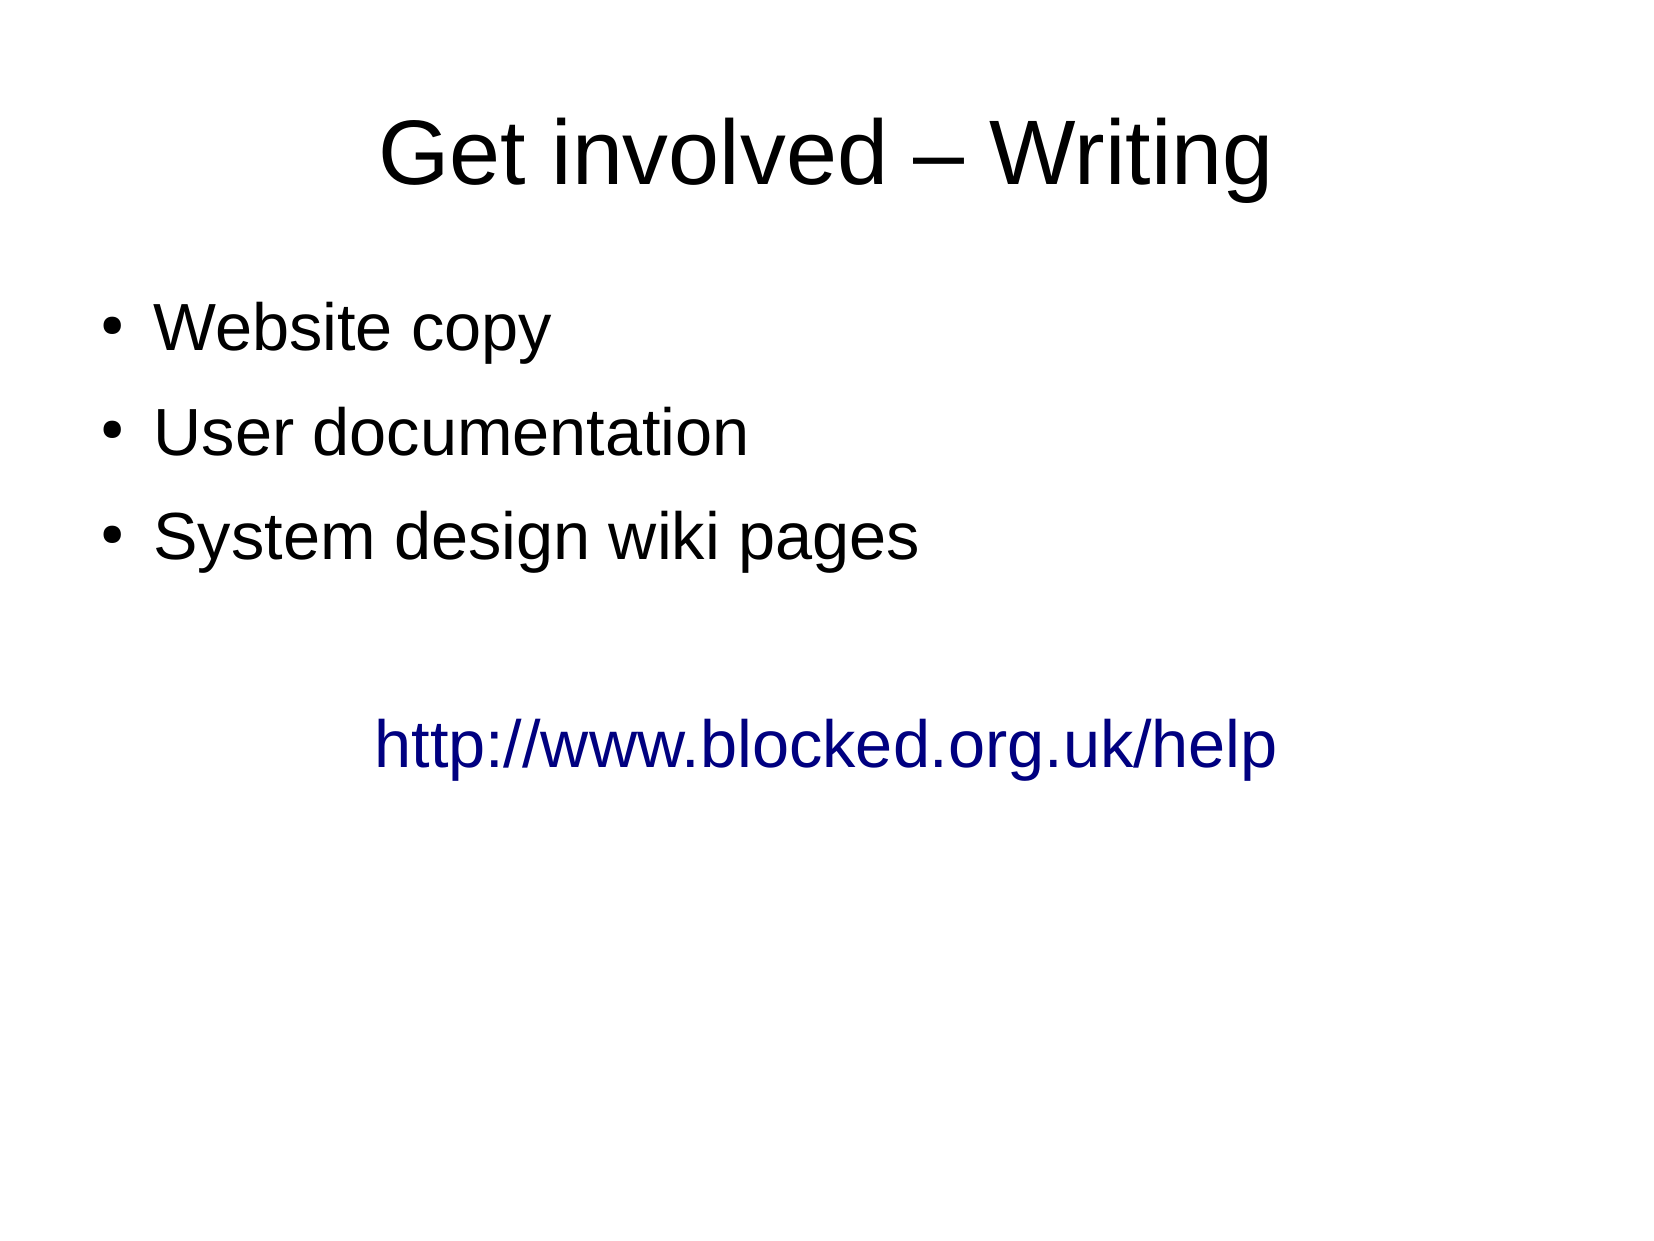

# Get involved – Writing
Website copy
User documentation
System design wiki pages
http://www.blocked.org.uk/help